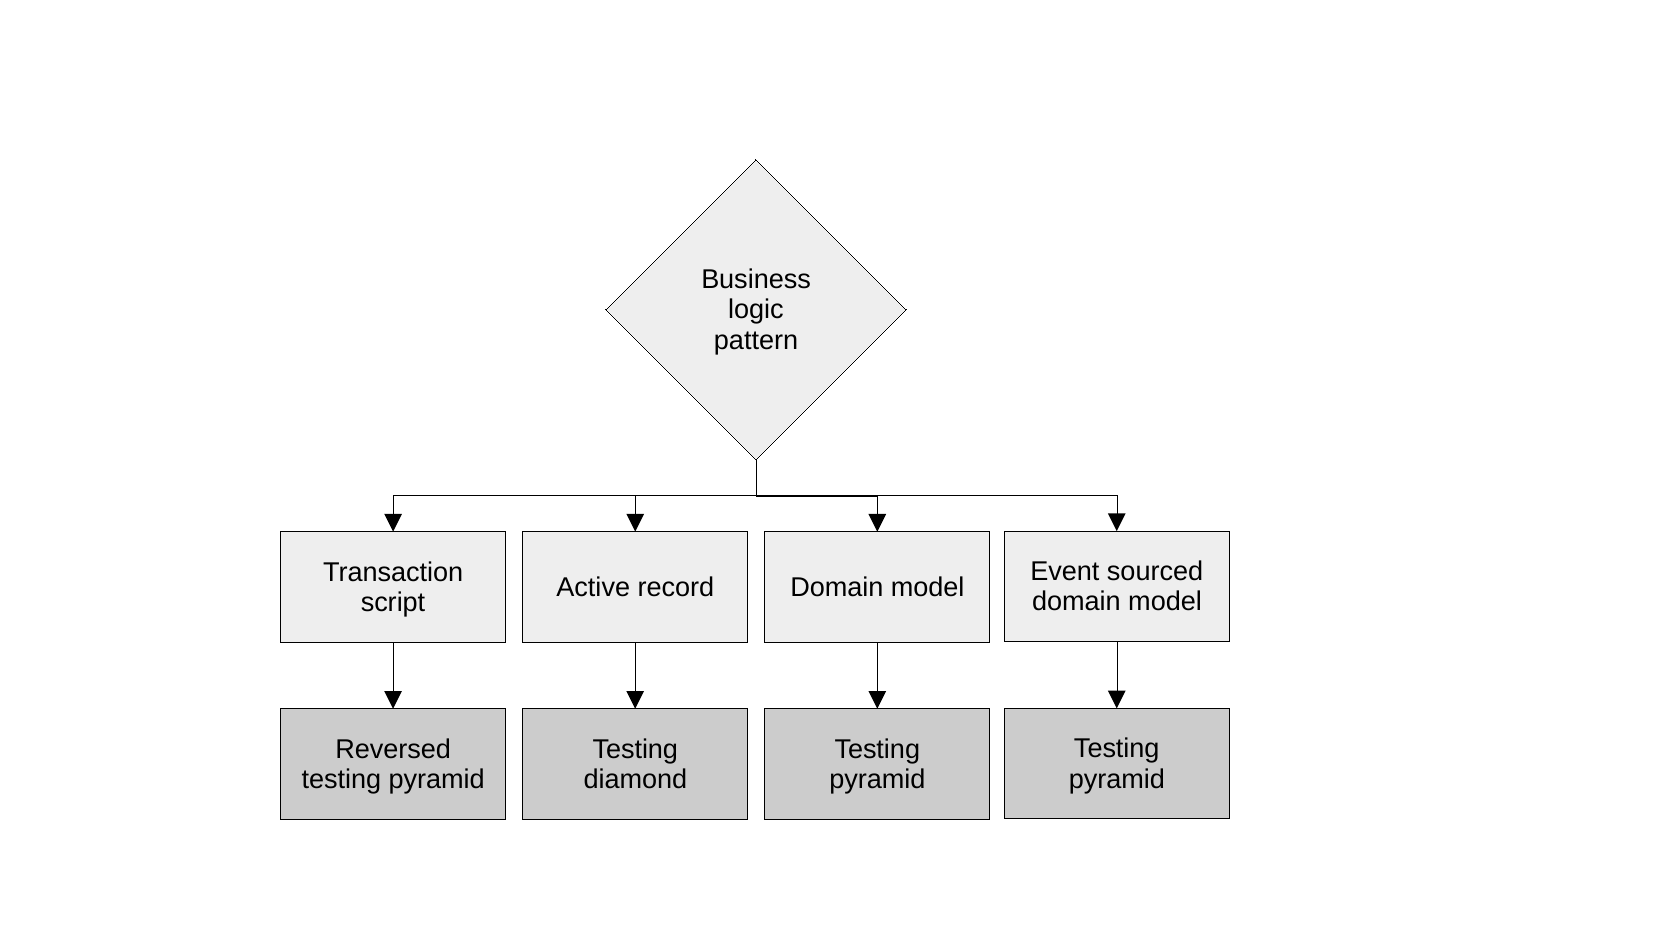

Business logic pattern
Event sourced domain model
Transaction script
Active record
Domain model
Testing
pyramid
Reversed testing pyramid
Testing diamond
Testing
pyramid